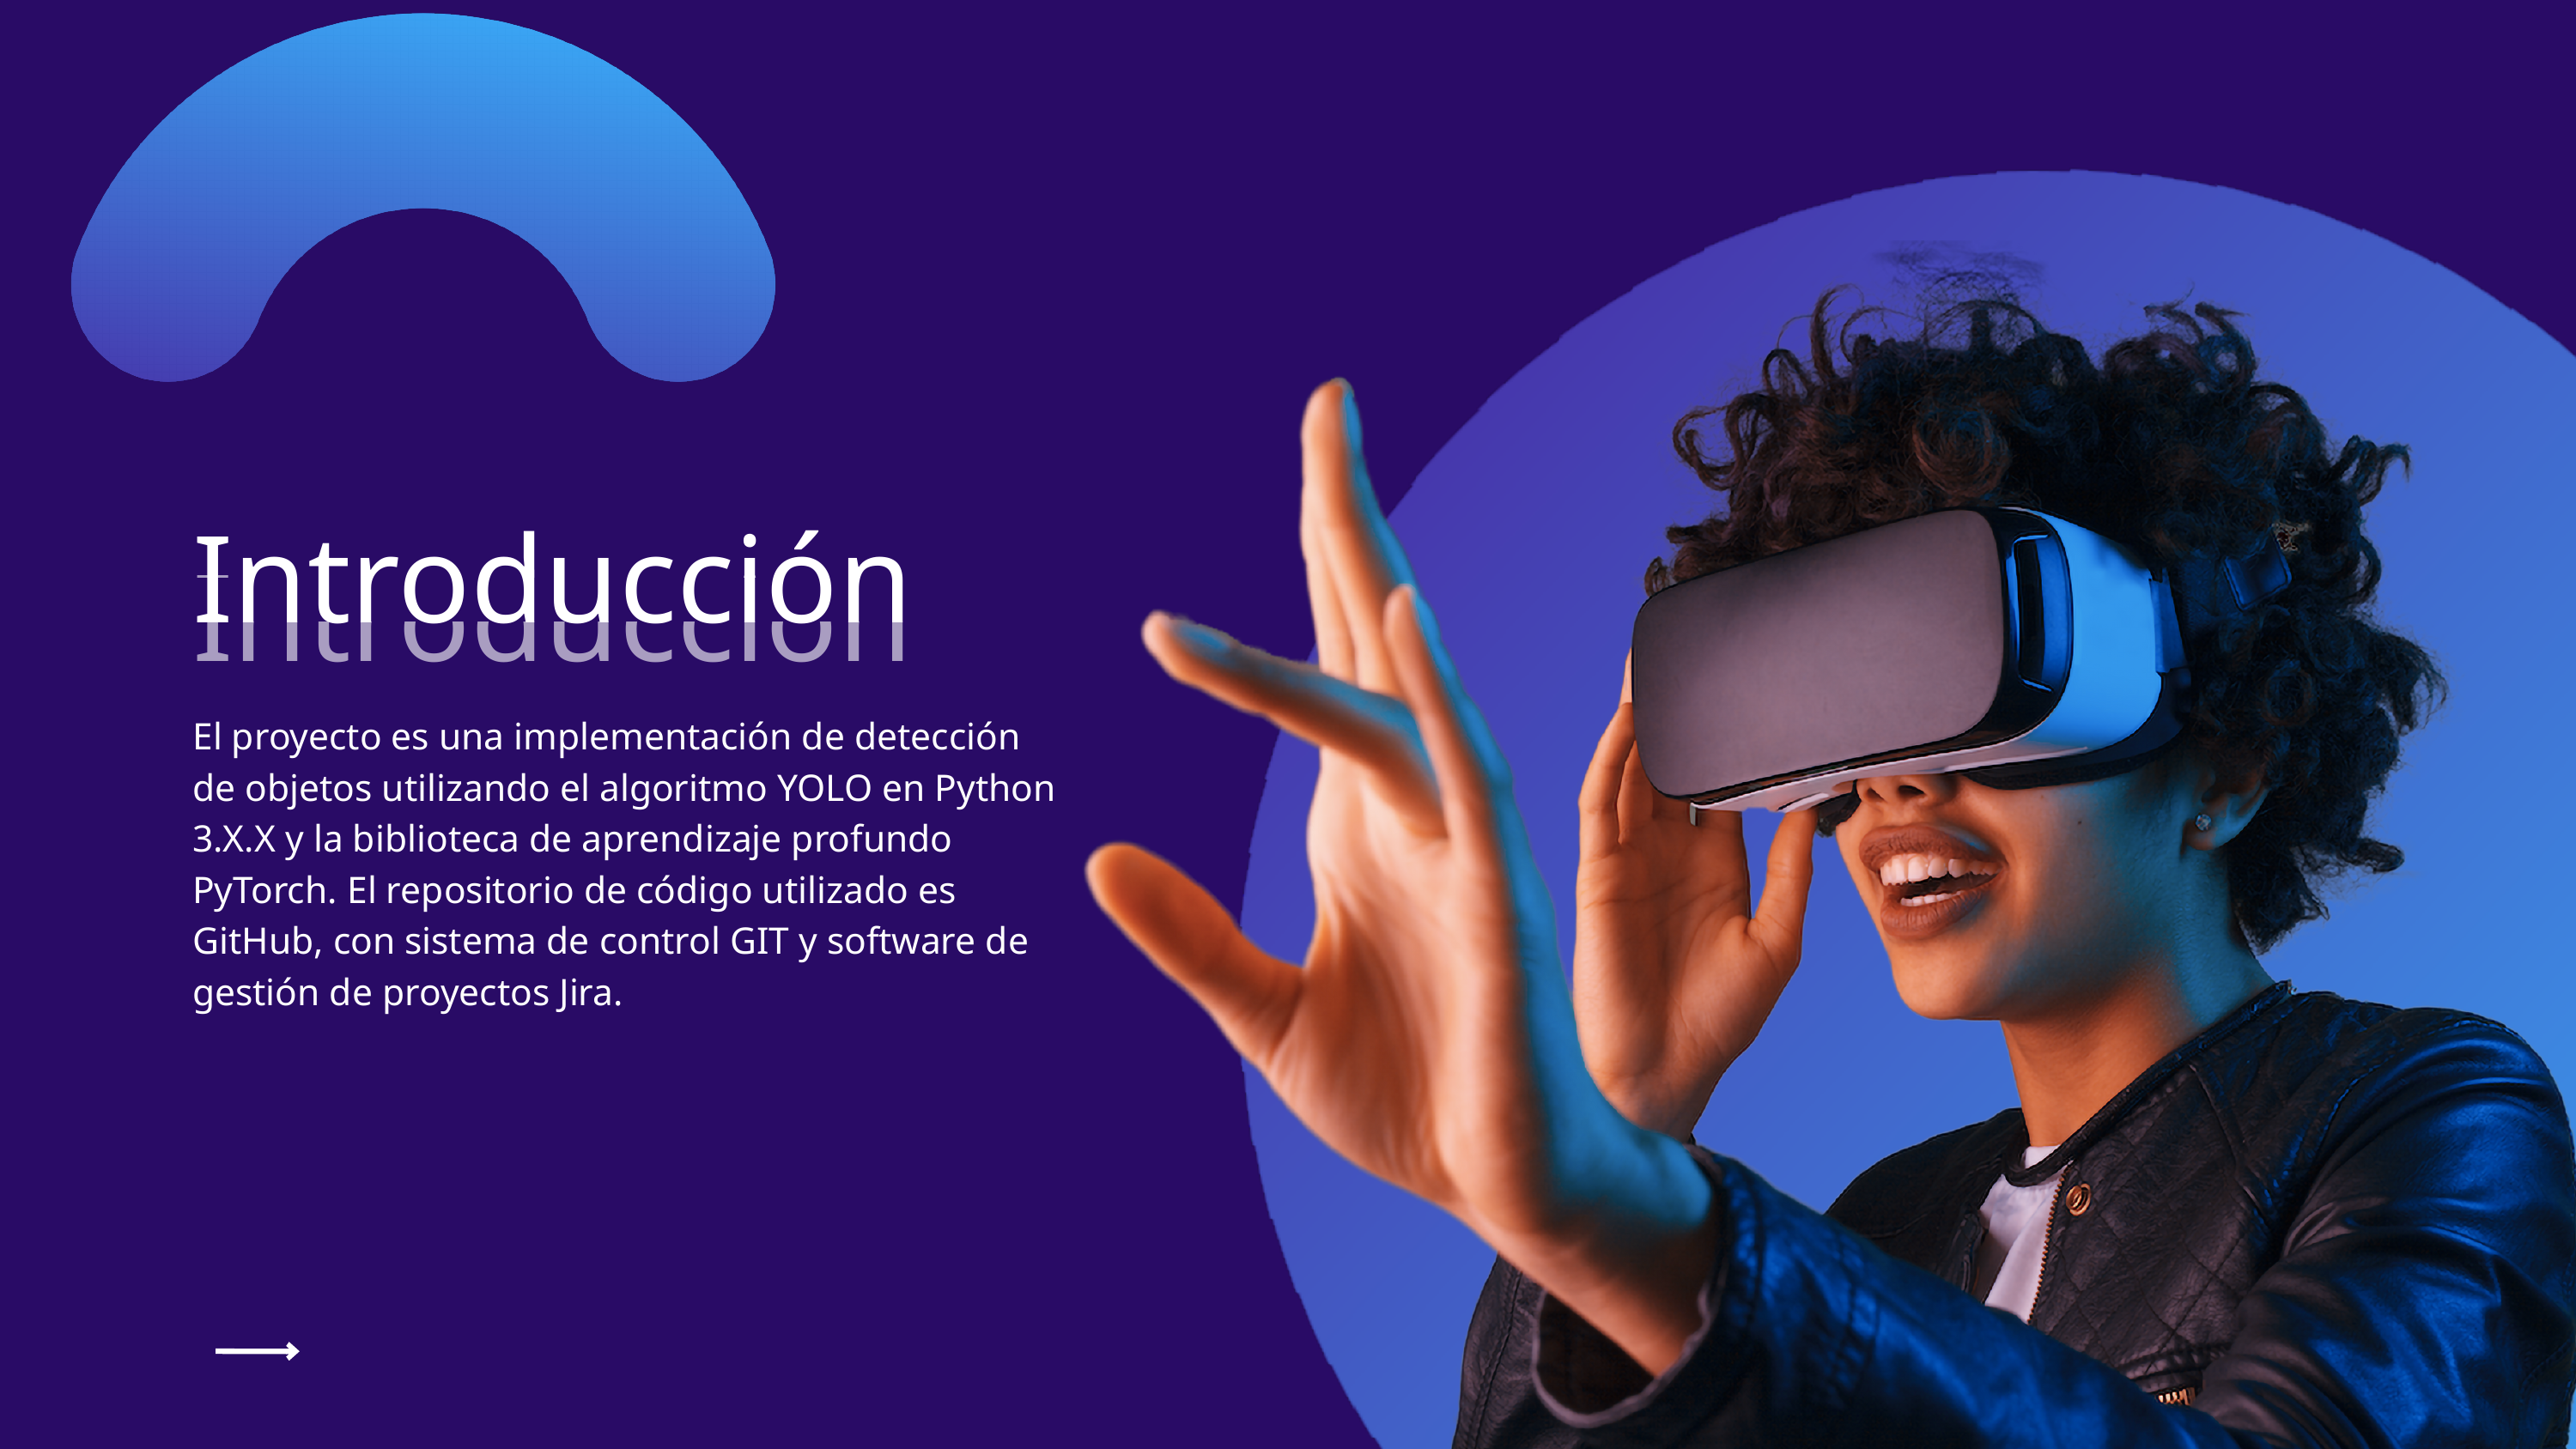

Introducción
Introduccion
El proyecto es una implementación de detección de objetos utilizando el algoritmo YOLO en Python 3.X.X y la biblioteca de aprendizaje profundo PyTorch. El repositorio de código utilizado es GitHub, con sistema de control GIT y software de gestión de proyectos Jira.